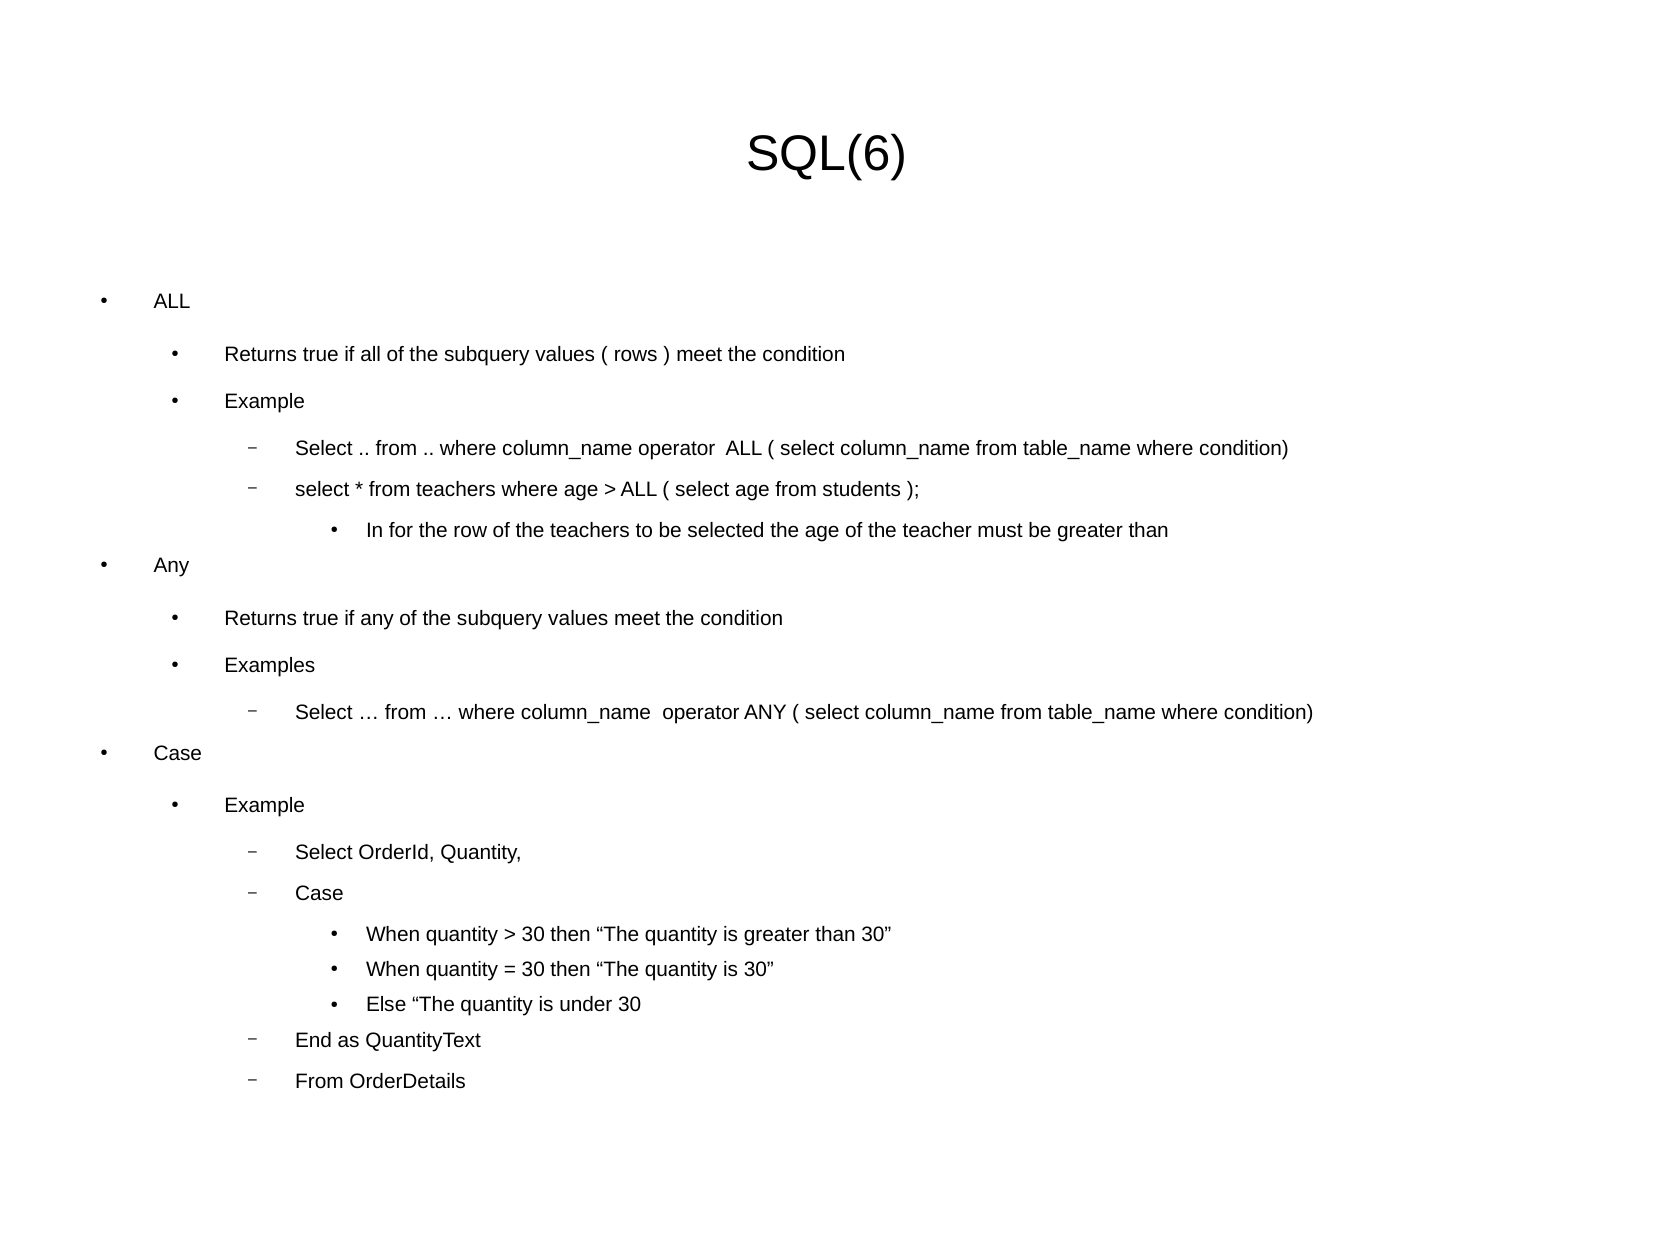

# SQL(6)
ALL
Returns true if all of the subquery values ( rows ) meet the condition
Example
Select .. from .. where column_name operator ALL ( select column_name from table_name where condition)
select * from teachers where age > ALL ( select age from students );
In for the row of the teachers to be selected the age of the teacher must be greater than
Any
Returns true if any of the subquery values meet the condition
Examples
Select … from … where column_name operator ANY ( select column_name from table_name where condition)
Case
Example
Select OrderId, Quantity,
Case
When quantity > 30 then “The quantity is greater than 30”
When quantity = 30 then “The quantity is 30”
Else “The quantity is under 30
End as QuantityText
From OrderDetails